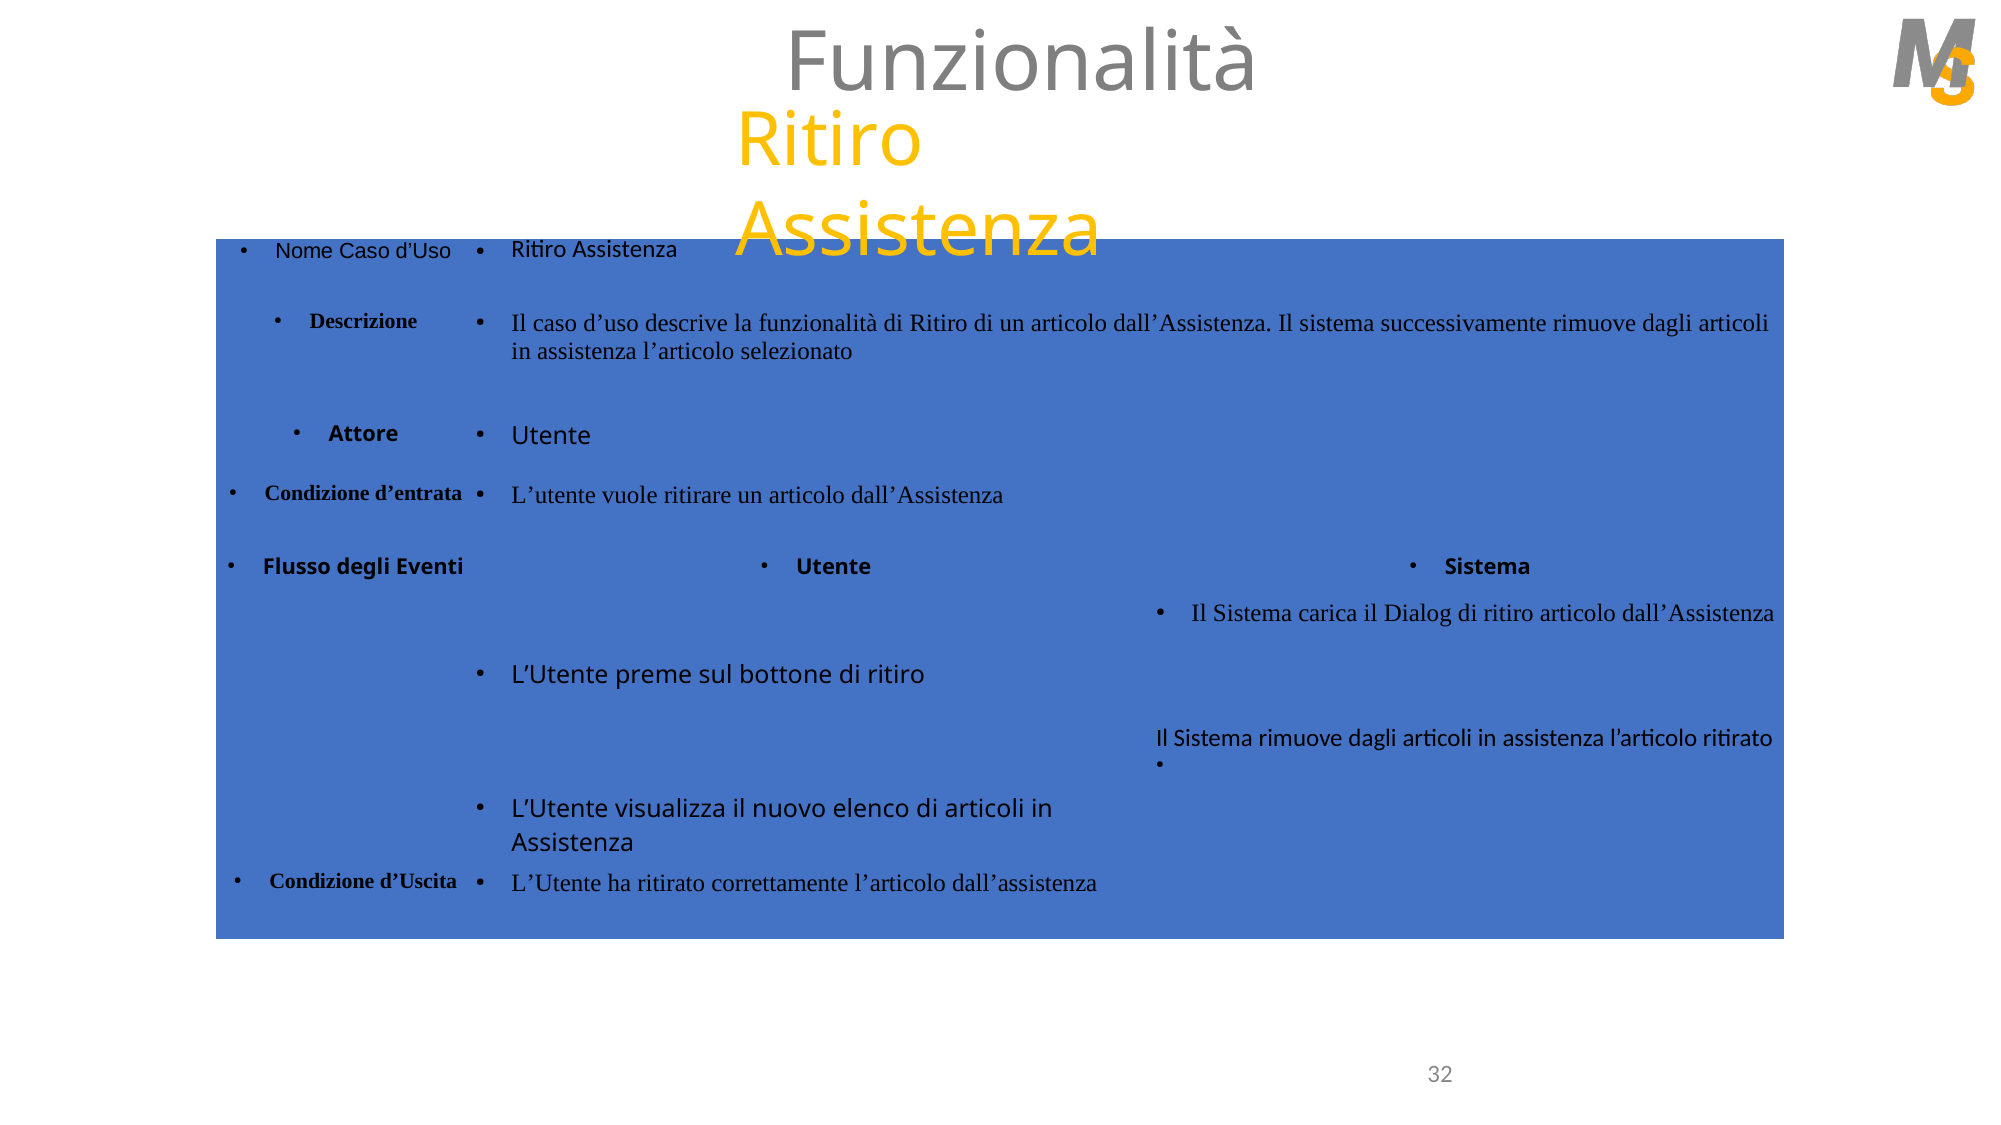

Funzionalità
Ritiro Assistenza
| Nome Caso d’Uso | Ritiro Assistenza | |
| --- | --- | --- |
| Descrizione | Il caso d’uso descrive la funzionalità di Ritiro di un articolo dall’Assistenza. Il sistema successivamente rimuove dagli articoli in assistenza l’articolo selezionato | |
| Attore | Utente | |
| Condizione d’entrata | L’utente vuole ritirare un articolo dall’Assistenza | |
| Flusso degli Eventi | Utente | Sistema |
| | | Il Sistema carica il Dialog di ritiro articolo dall’Assistenza |
| | L’Utente preme sul bottone di ritiro | |
| | | Il Sistema rimuove dagli articoli in assistenza l’articolo ritirato |
| | L’Utente visualizza il nuovo elenco di articoli in Assistenza | |
| Condizione d’Uscita | L’Utente ha ritirato correttamente l’articolo dall’assistenza | |